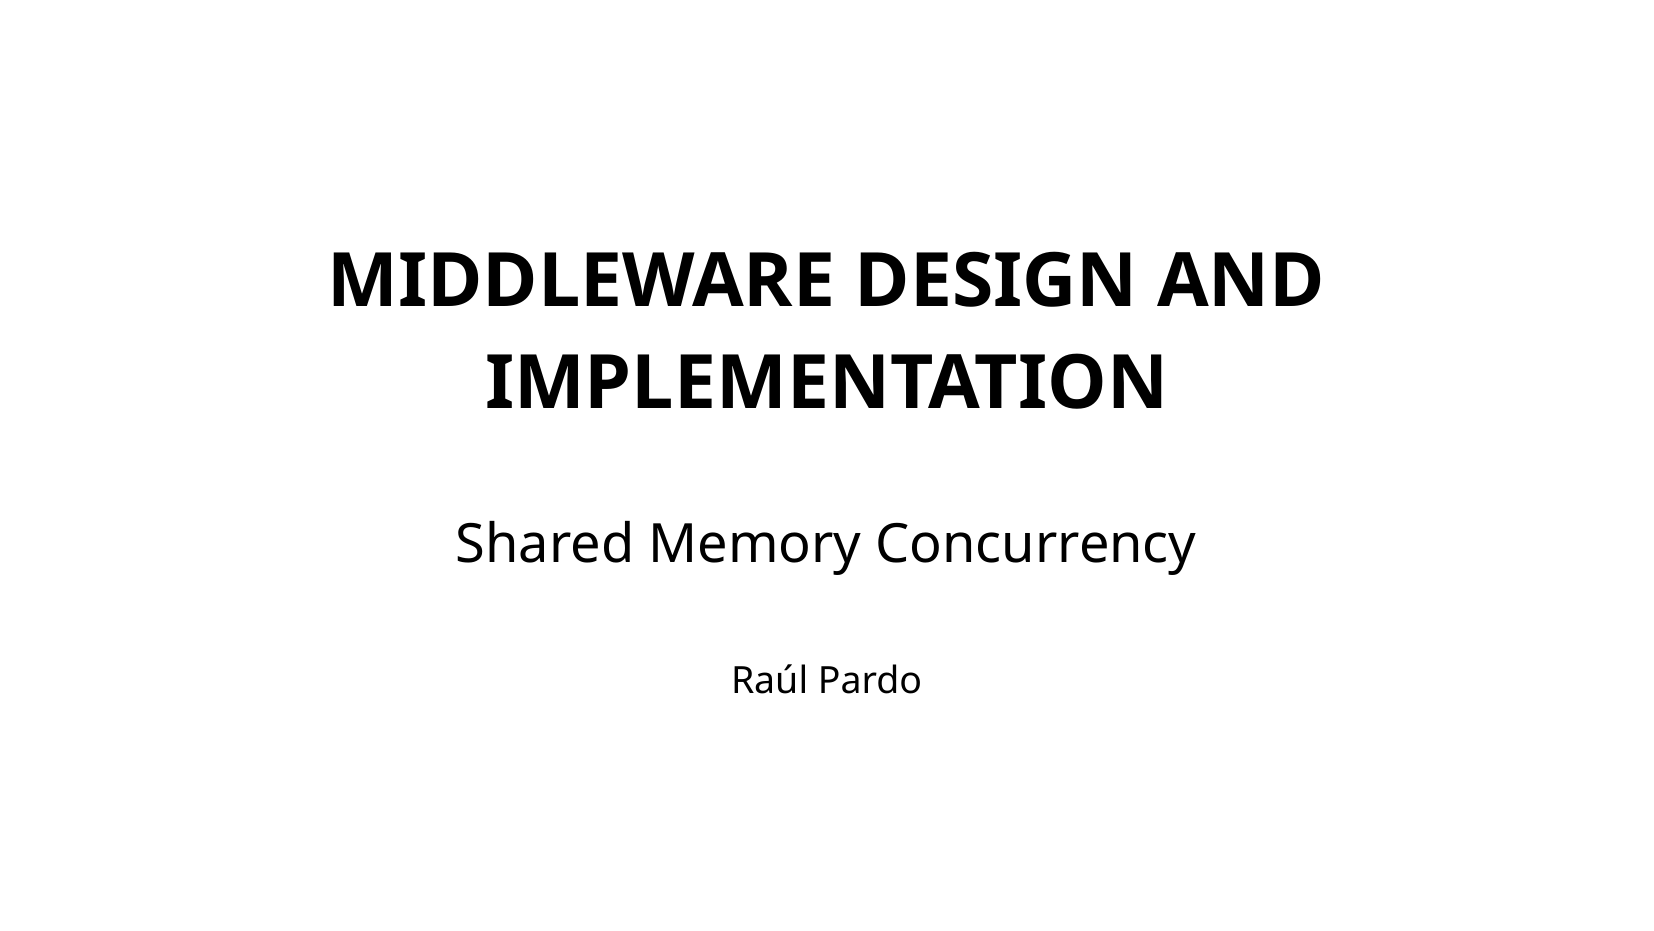

# MIDDLEWARE DESIGN AND IMPLEMENTATION
Shared Memory Concurrency
Raúl Pardo